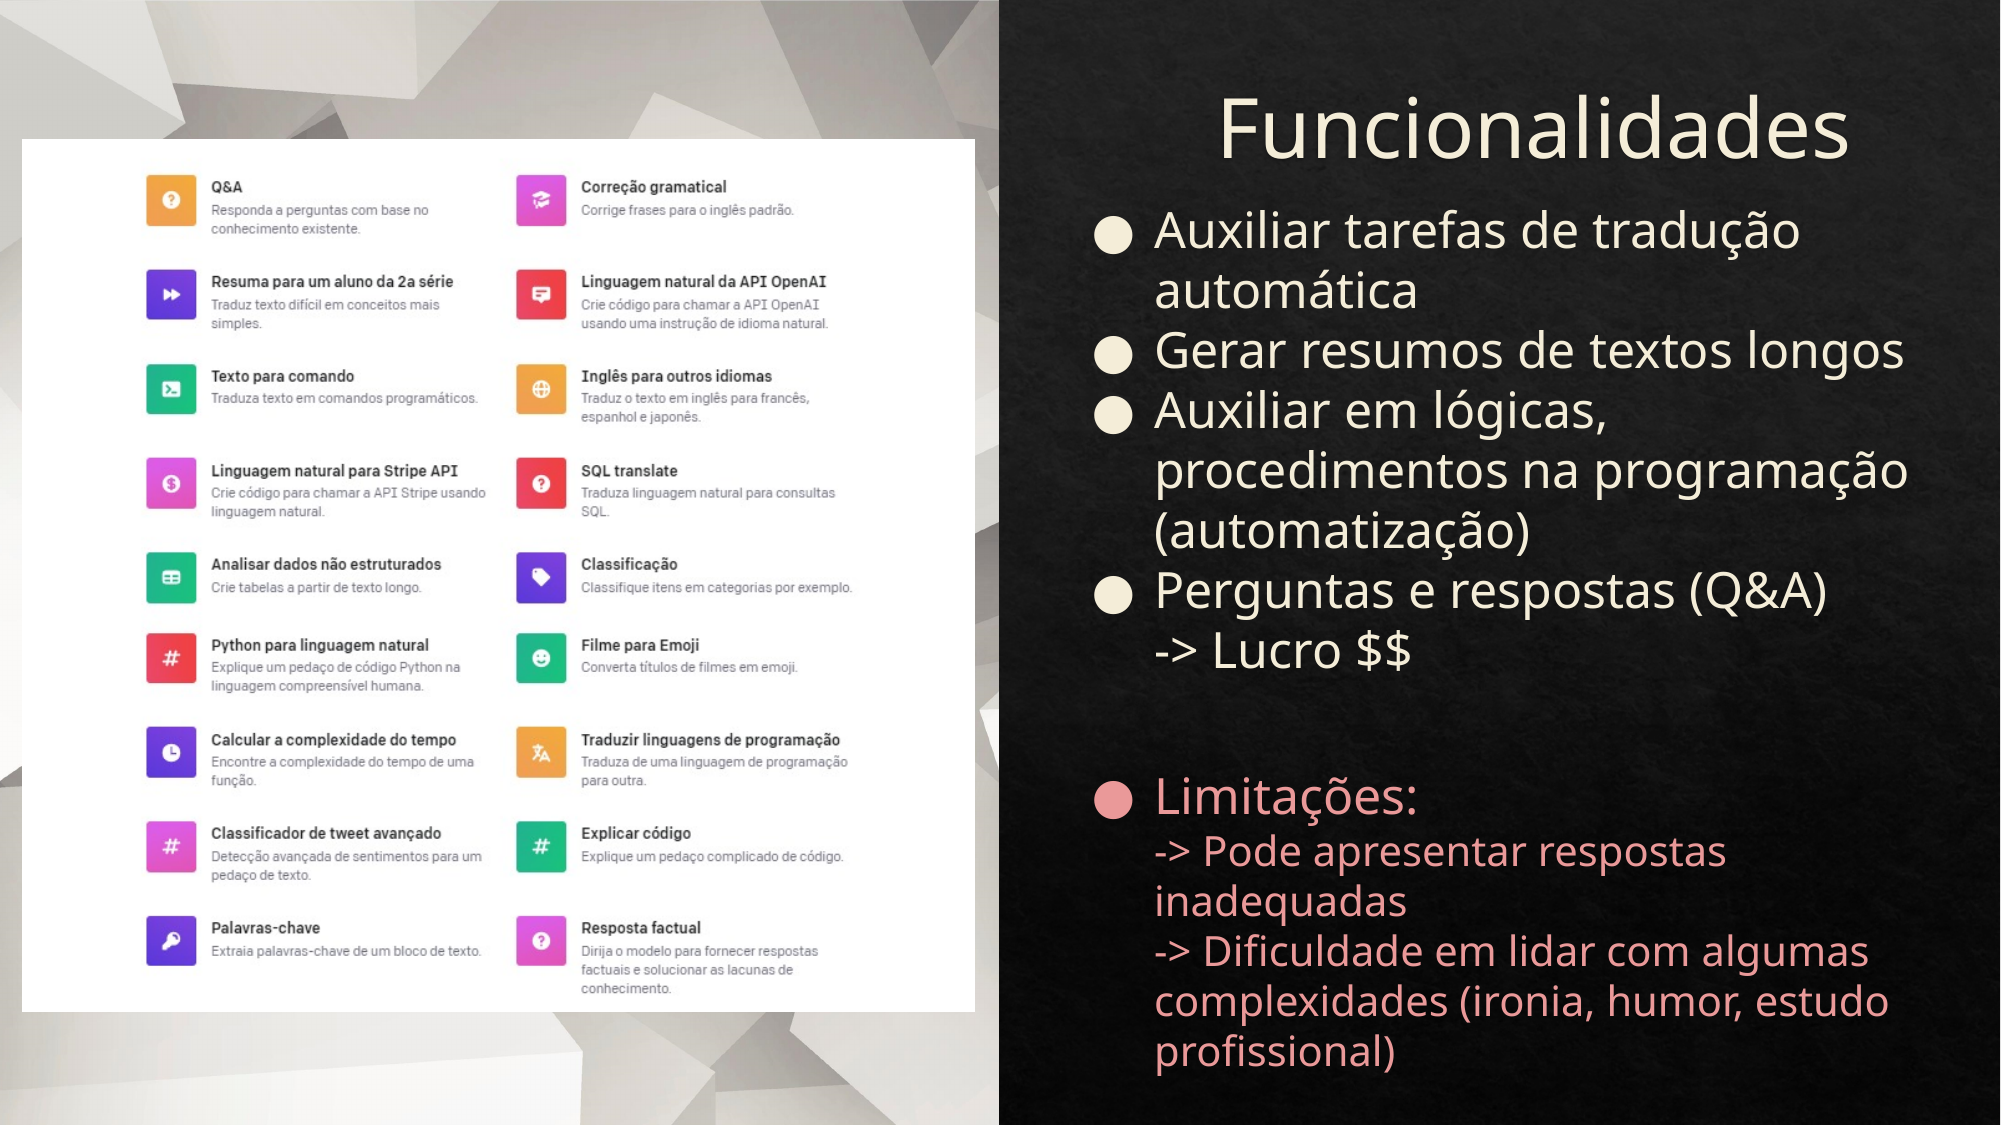

# Funcionalidades
Auxiliar tarefas de tradução automática
Gerar resumos de textos longos
Auxiliar em lógicas, procedimentos na programação (automatização)
Perguntas e respostas (Q&A)
-> Lucro $$
Limitações:
-> Pode apresentar respostas inadequadas
-> Dificuldade em lidar com algumas complexidades (ironia, humor, estudo profissional)